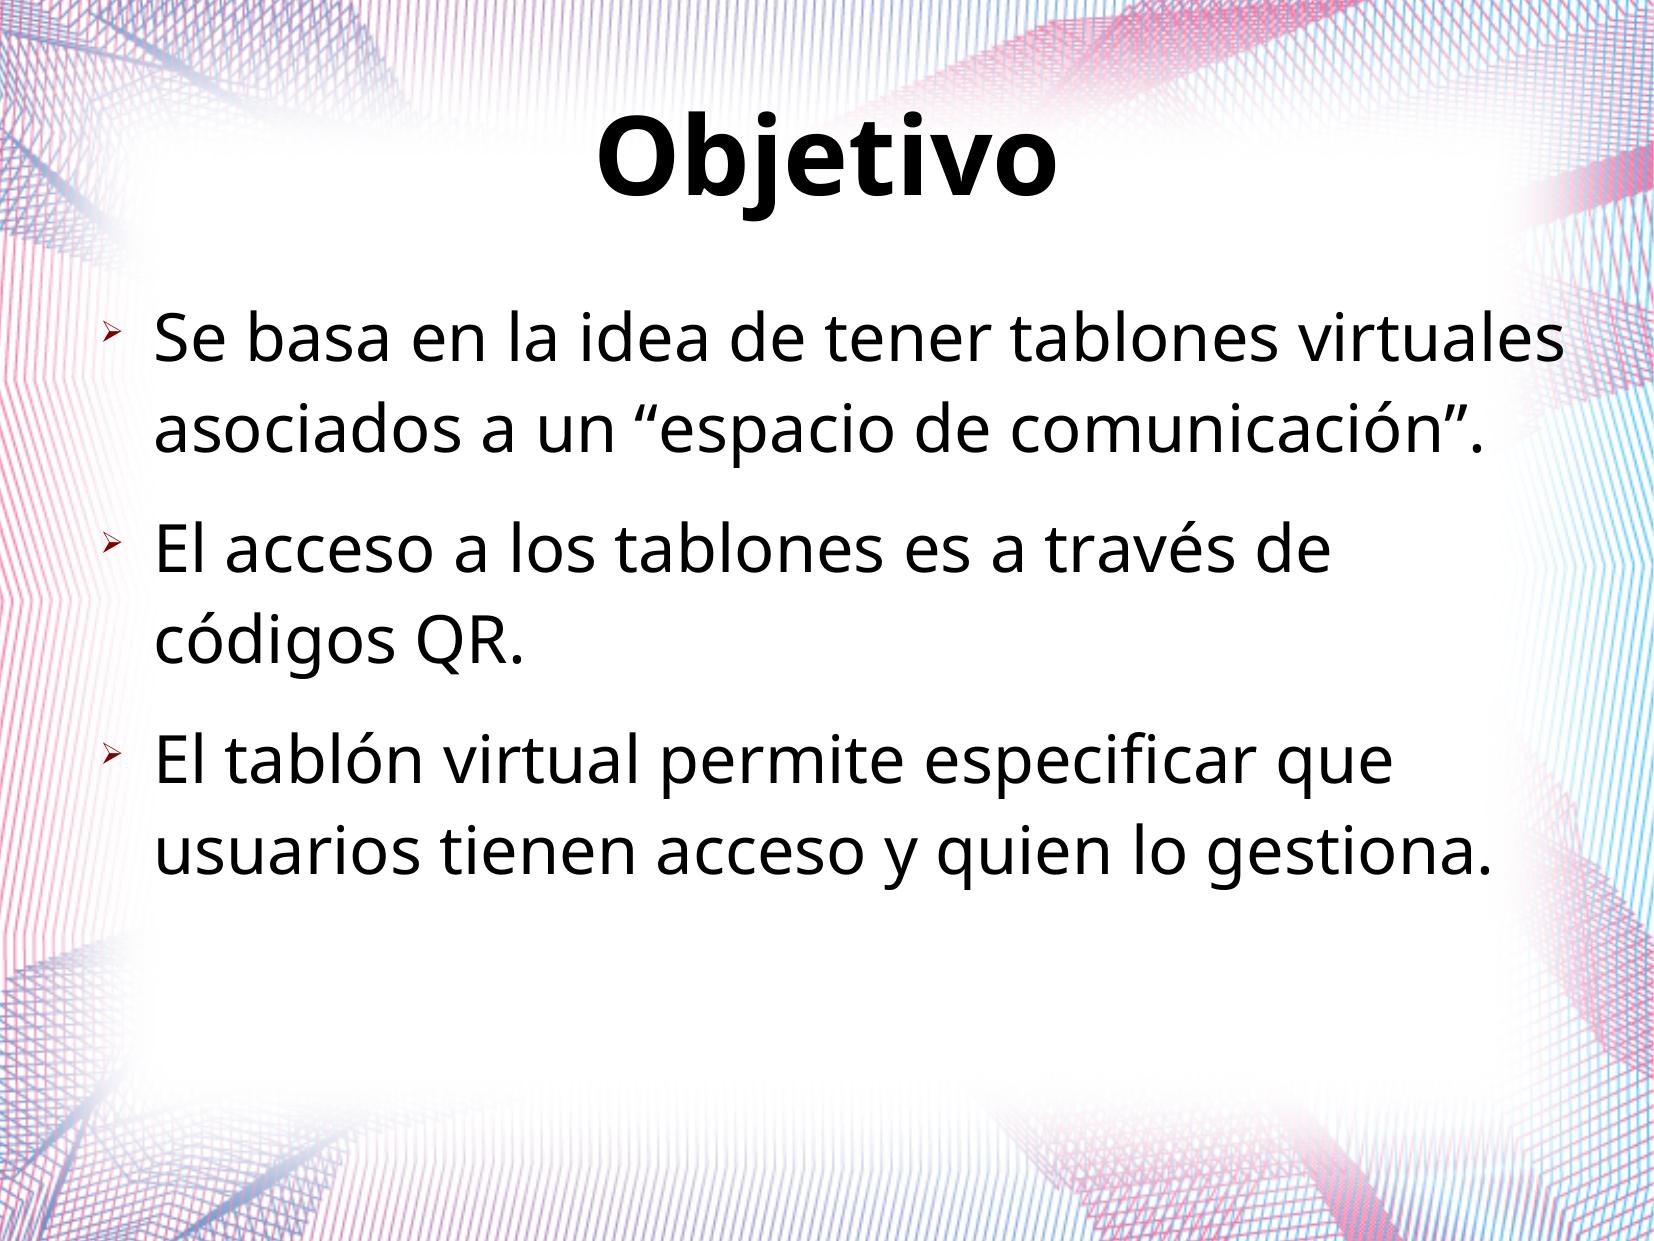

# Objetivo
Se basa en la idea de tener tablones virtuales asociados a un “espacio de comunicación”.
El acceso a los tablones es a través de códigos QR.
El tablón virtual permite especificar que usuarios tienen acceso y quien lo gestiona.